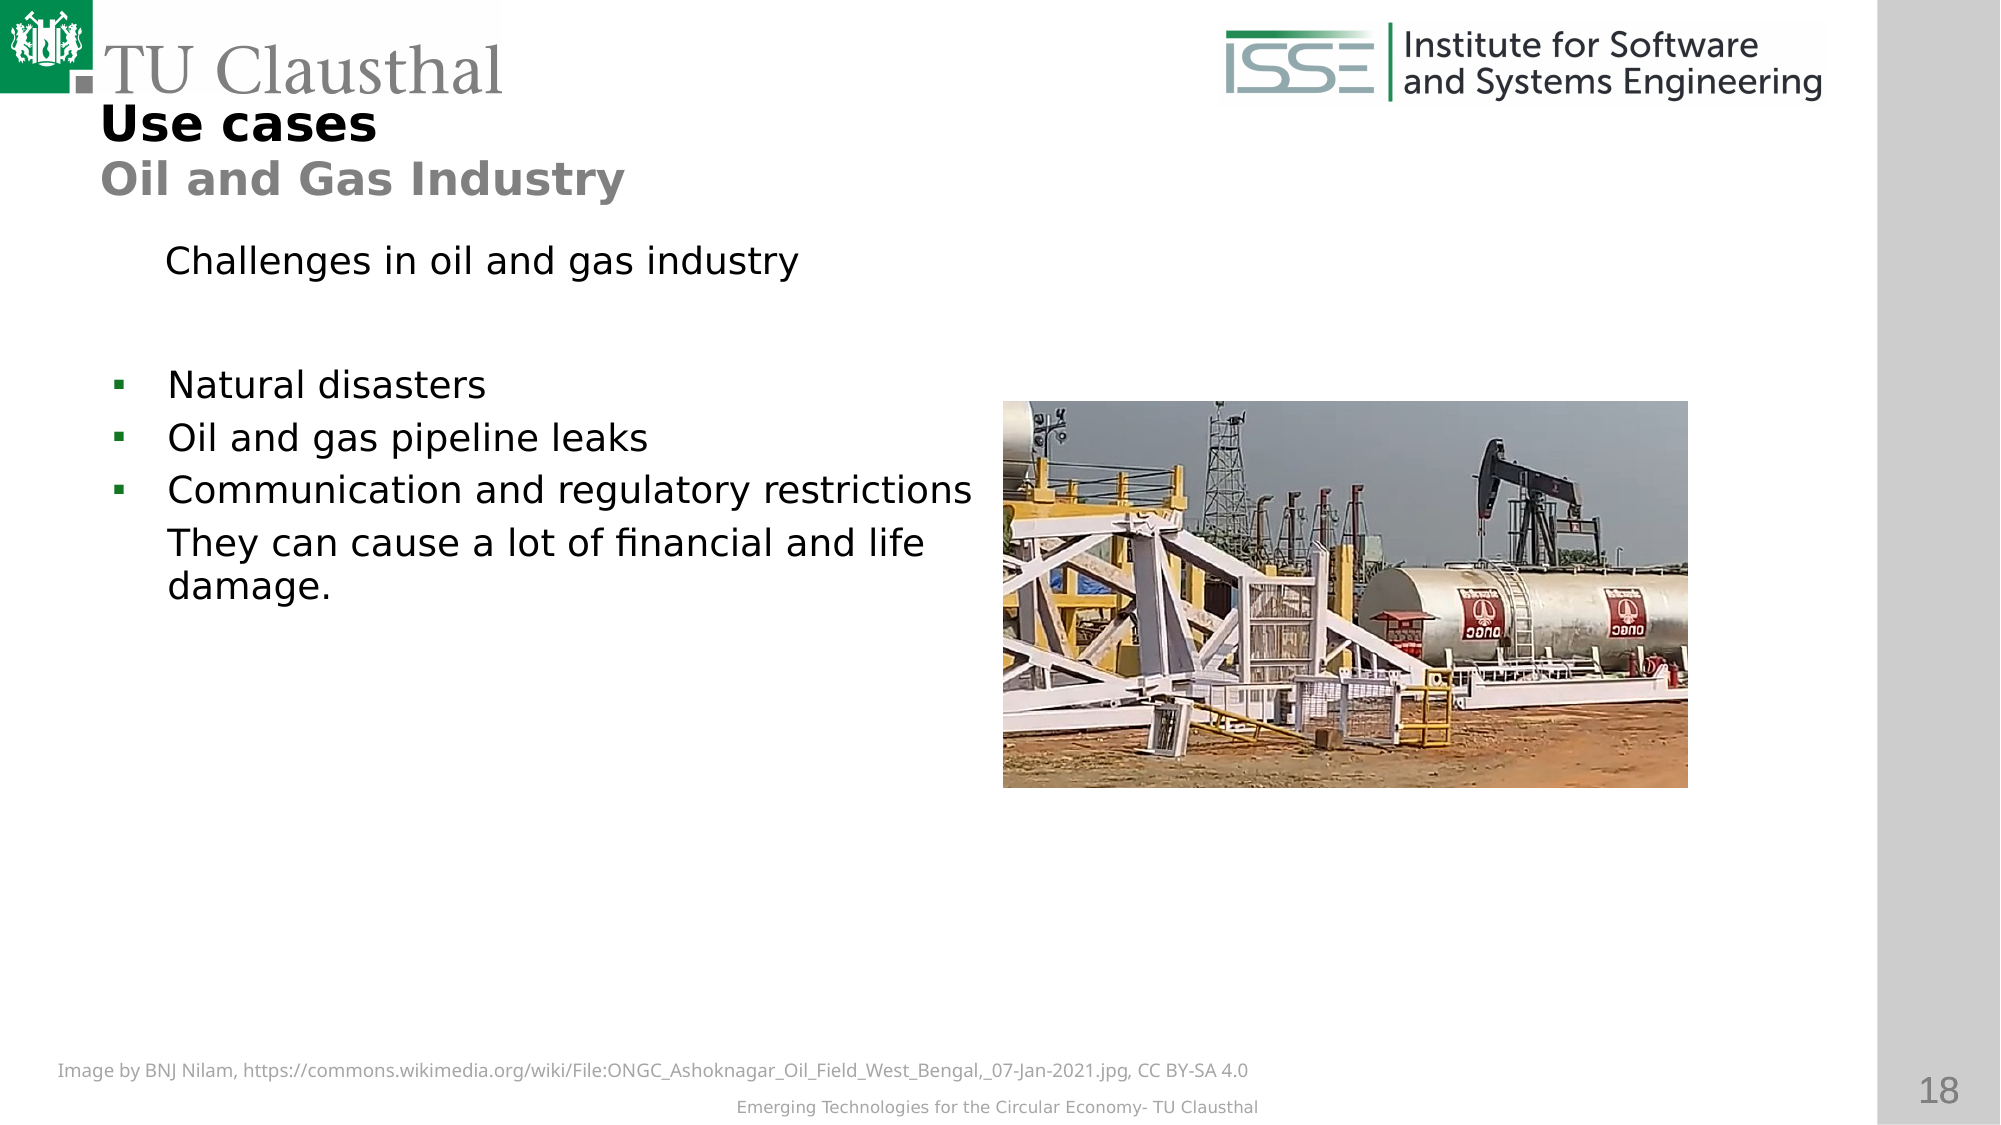

# Use cases Oil and Gas Industry
Challenges in oil and gas industry
Natural disasters
Oil and gas pipeline leaks
Communication and regulatory restrictions
They can cause a lot of financial and life damage.
Image by BNJ Nilam, https://commons.wikimedia.org/wiki/File:ONGC_Ashoknagar_Oil_Field_West_Bengal,_07-Jan-2021.jpg, CC BY-SA 4.0